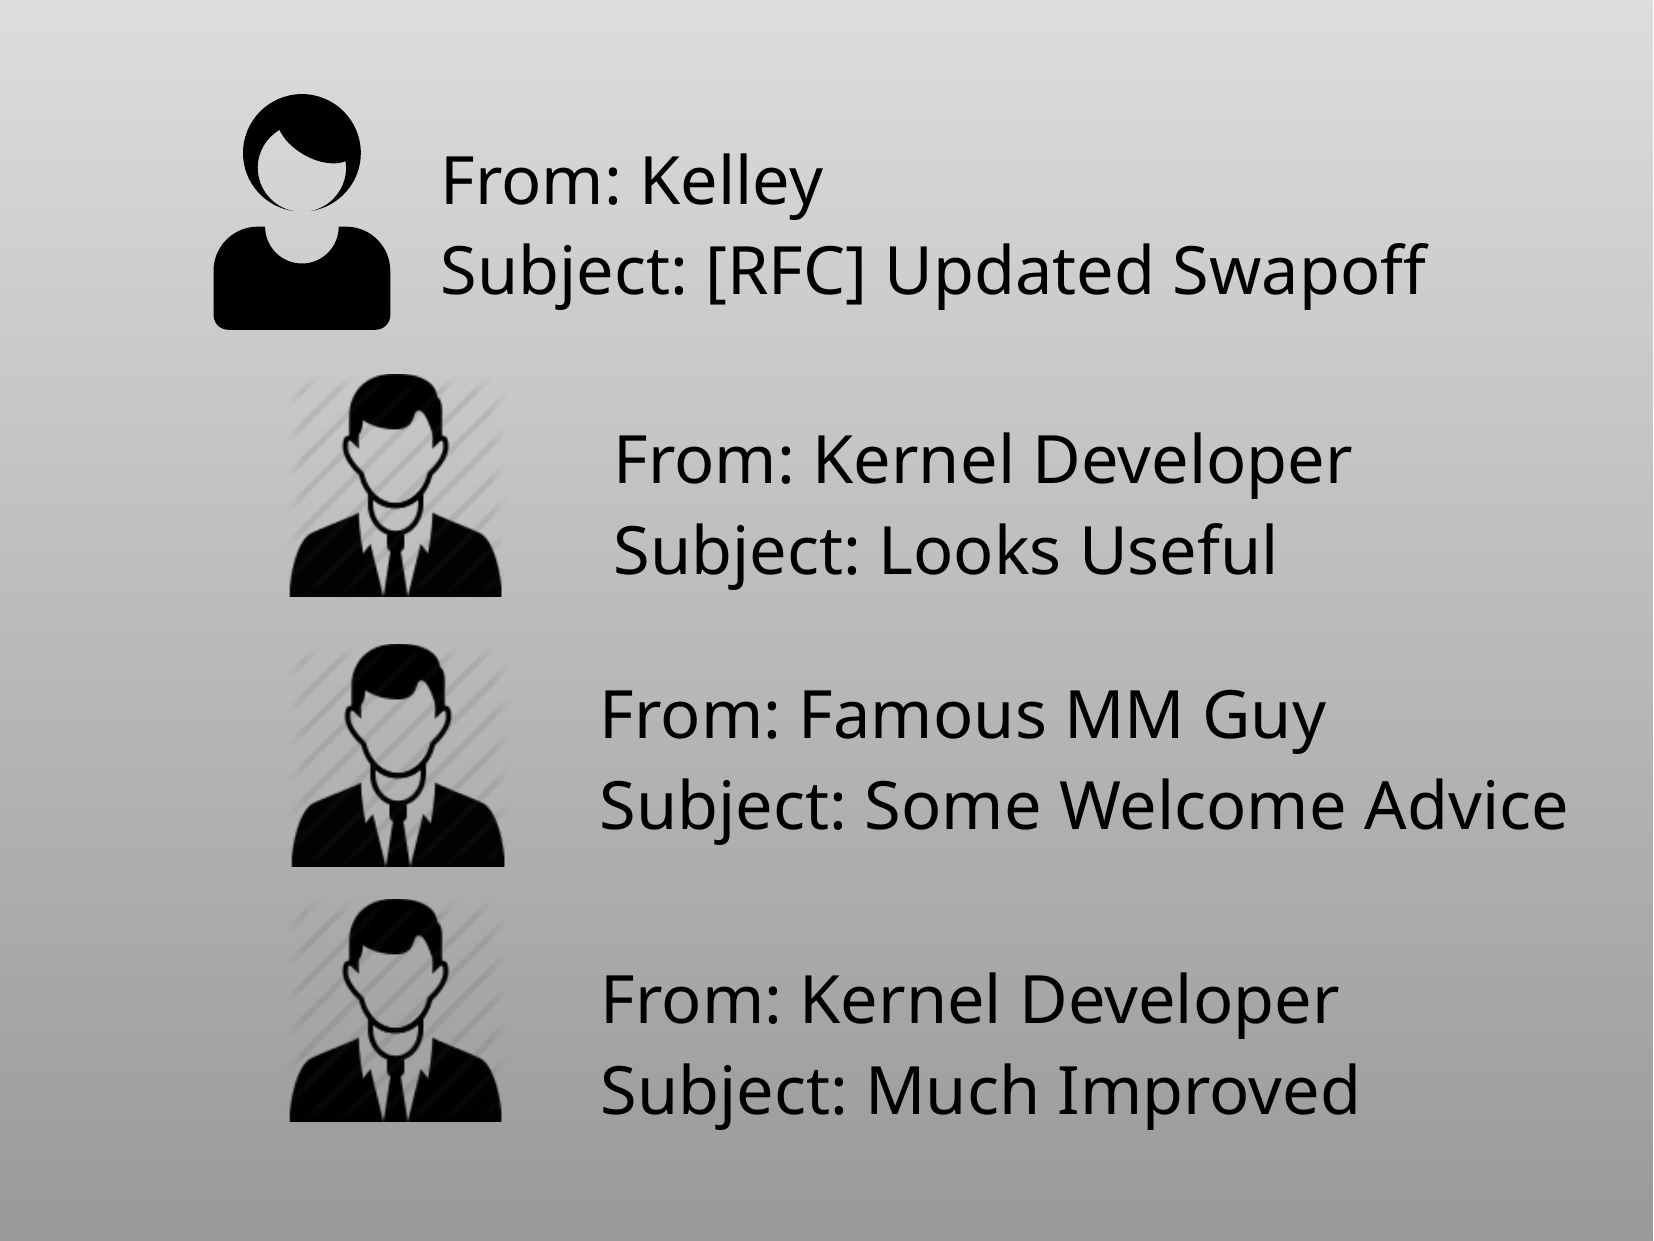

From: Kelley
Subject: [RFC] Updated Swapoff
From: Kernel Developer
Subject: Looks Useful
From: Famous MM Guy
Subject: Some Welcome Advice
From: Kernel Developer
Subject: Much Improved